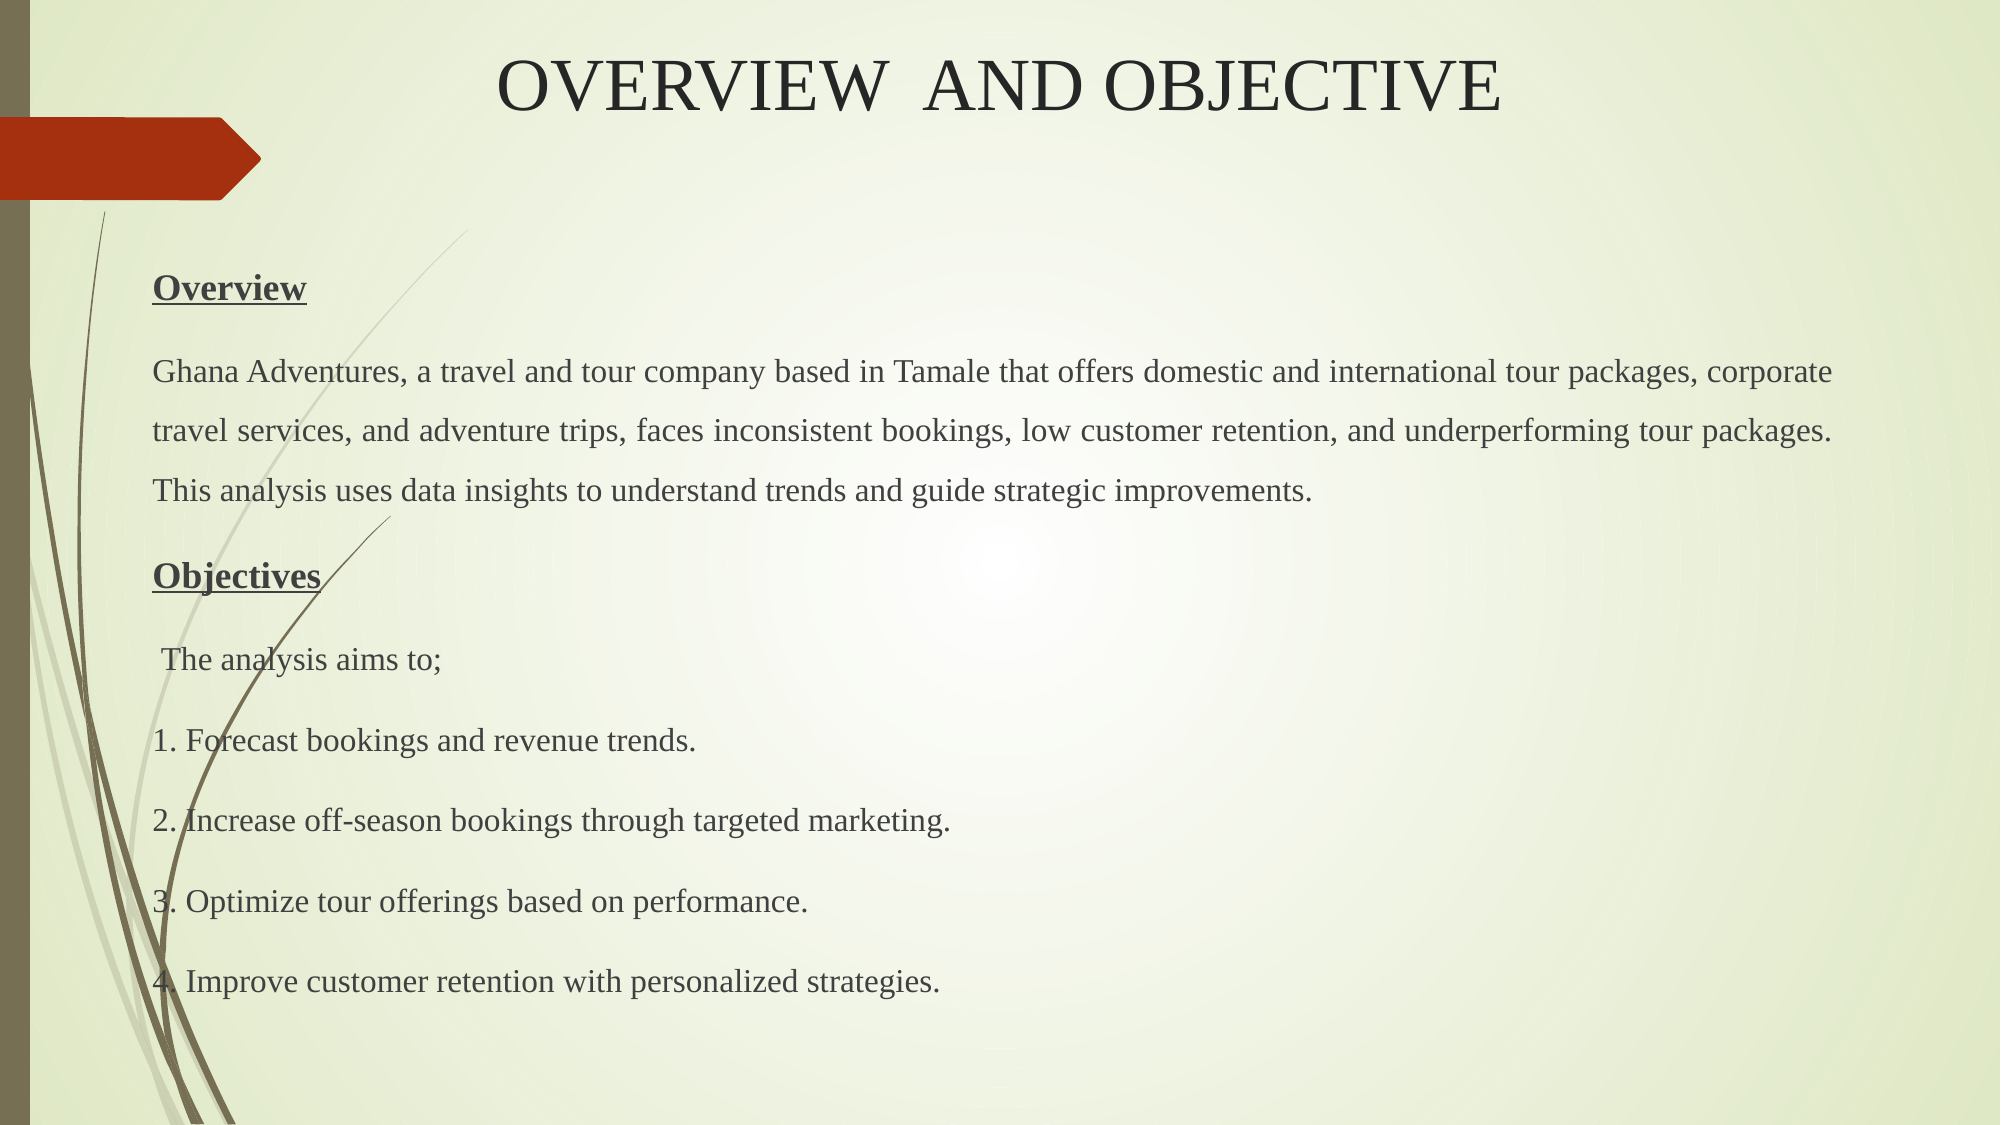

# OVERVIEW AND OBJECTIVE
Overview
Ghana Adventures, a travel and tour company based in Tamale that offers domestic and international tour packages, corporate travel services, and adventure trips, faces inconsistent bookings, low customer retention, and underperforming tour packages. This analysis uses data insights to understand trends and guide strategic improvements.
Objectives
 The analysis aims to;
1. Forecast bookings and revenue trends.
2. Increase off-season bookings through targeted marketing.
3. Optimize tour offerings based on performance.
4. Improve customer retention with personalized strategies.